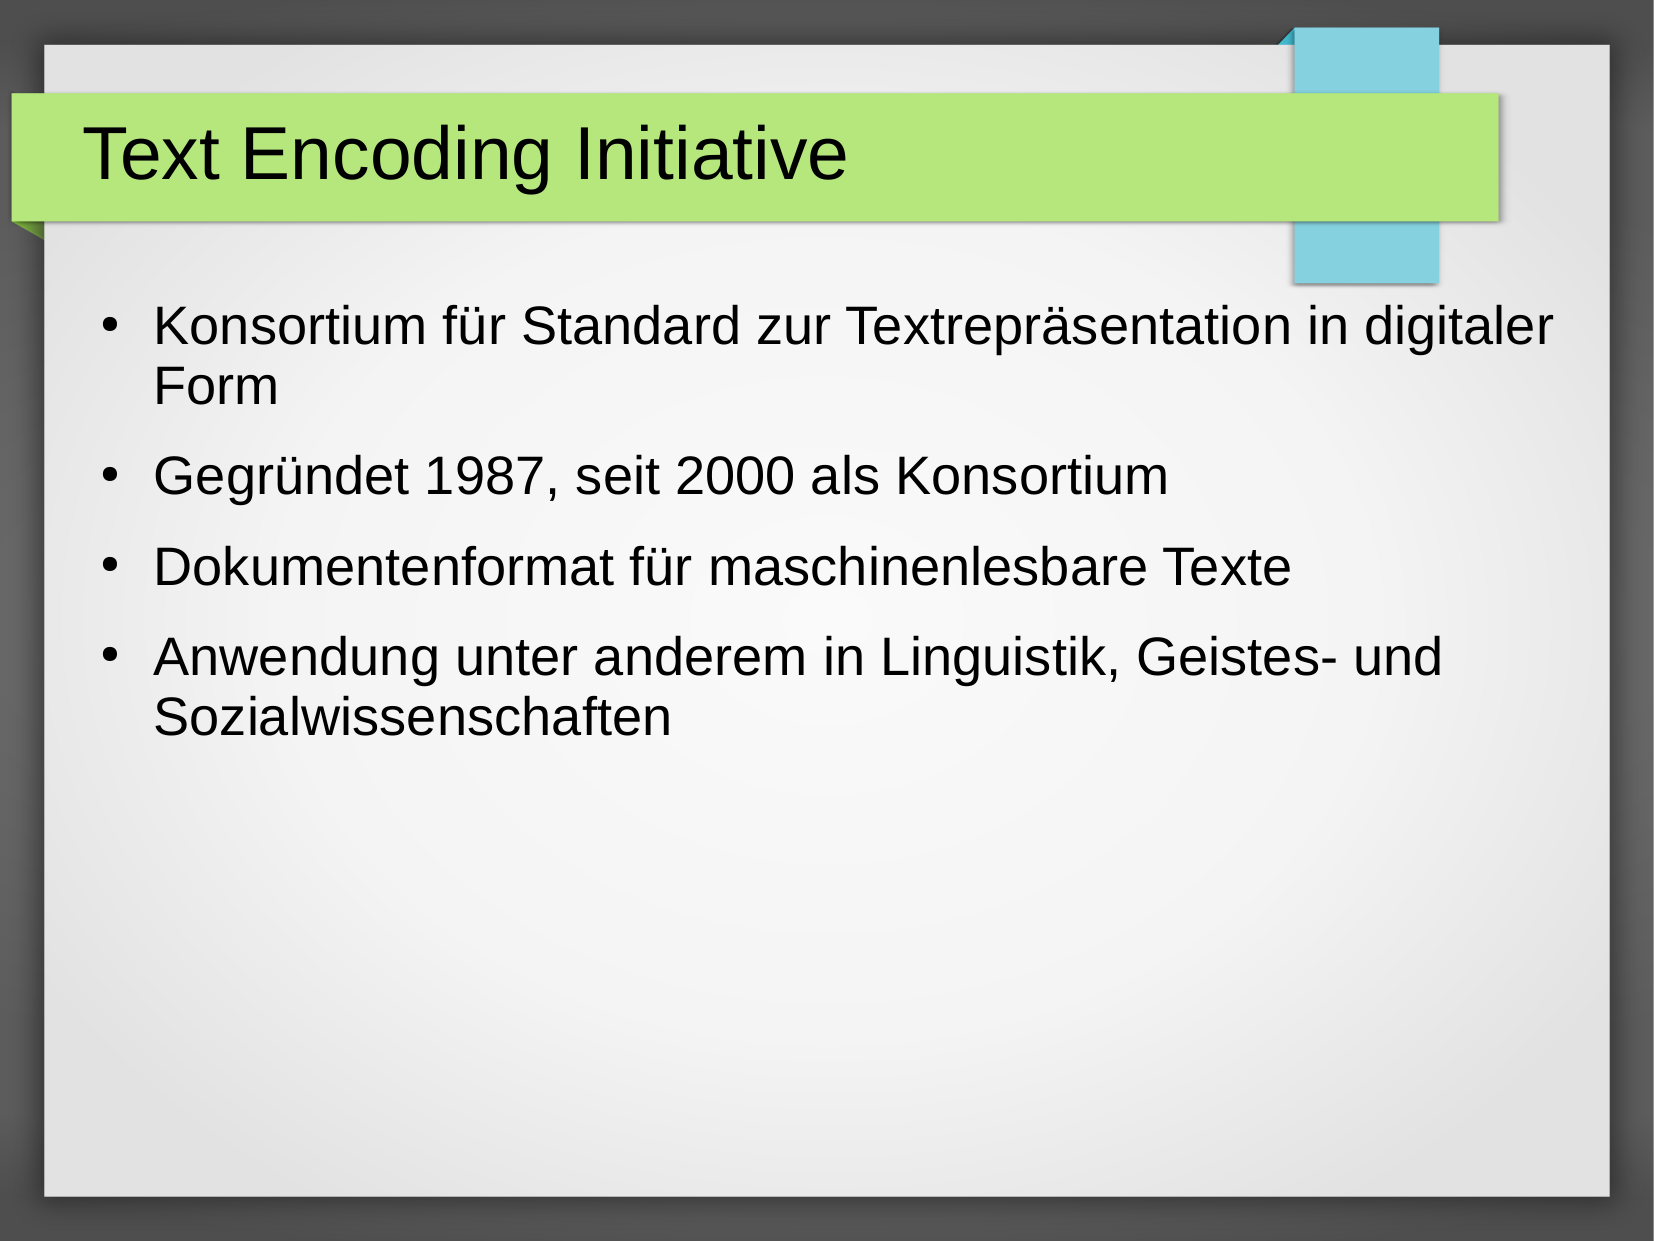

# Text Encoding Initiative
Konsortium für Standard zur Textrepräsentation in digitaler Form
Gegründet 1987, seit 2000 als Konsortium
Dokumentenformat für maschinenlesbare Texte
Anwendung unter anderem in Linguistik, Geistes- und Sozialwissenschaften